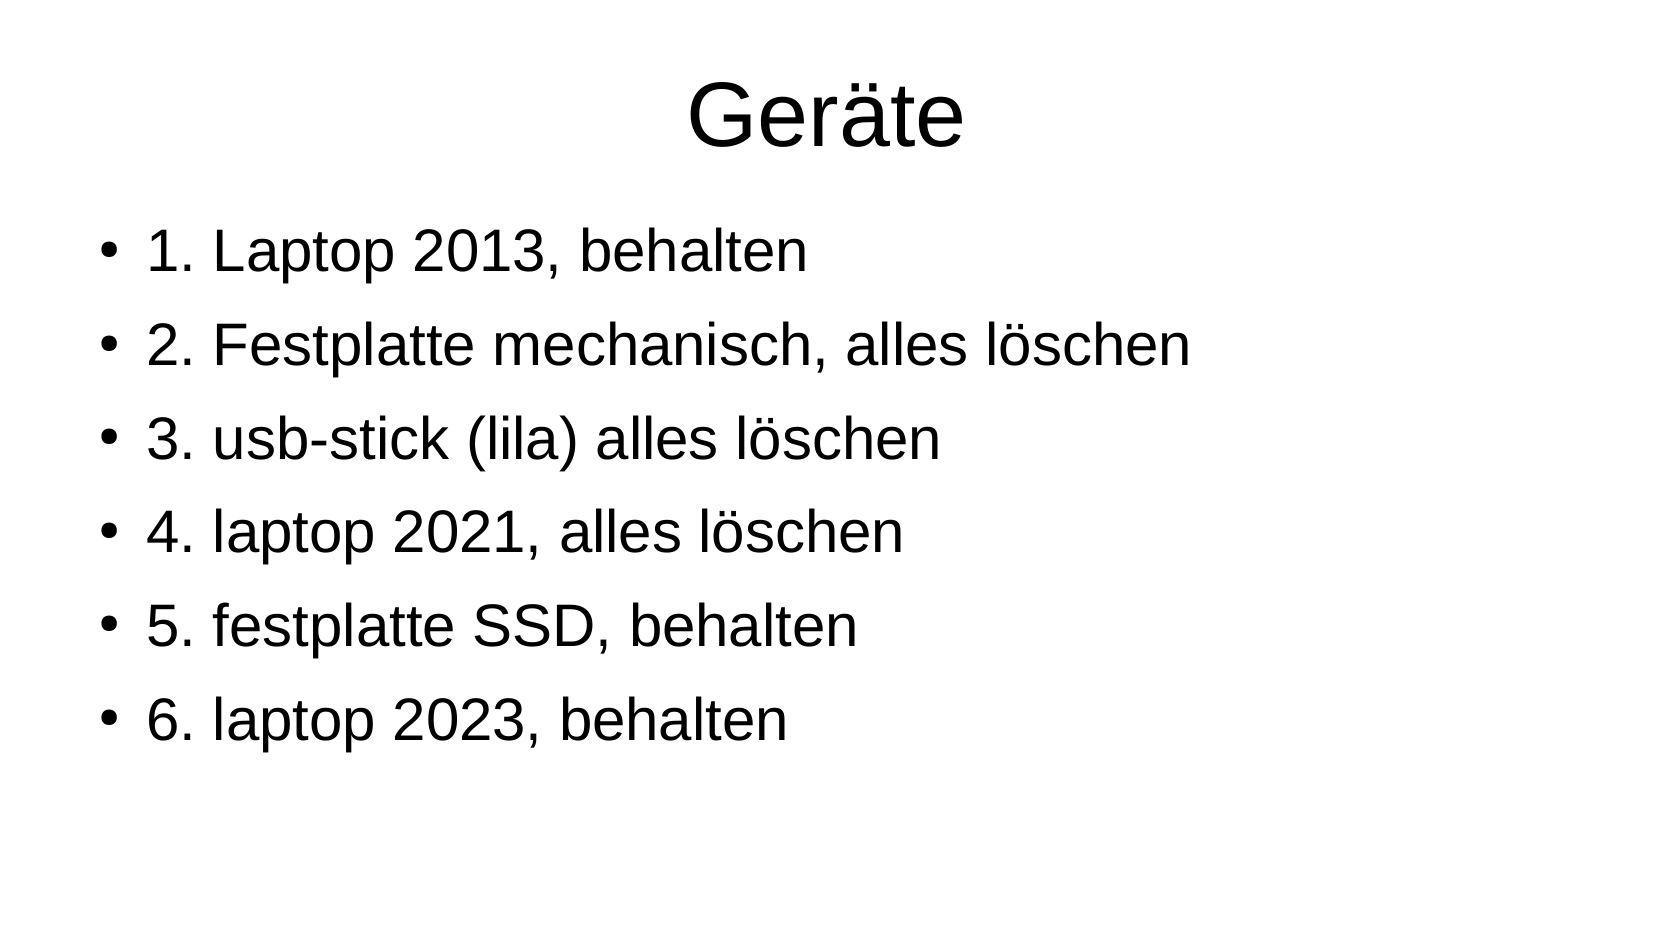

# Geräte
1. Laptop 2013, behalten
2. Festplatte mechanisch, alles löschen
3. usb-stick (lila) alles löschen
4. laptop 2021, alles löschen
5. festplatte SSD, behalten
6. laptop 2023, behalten